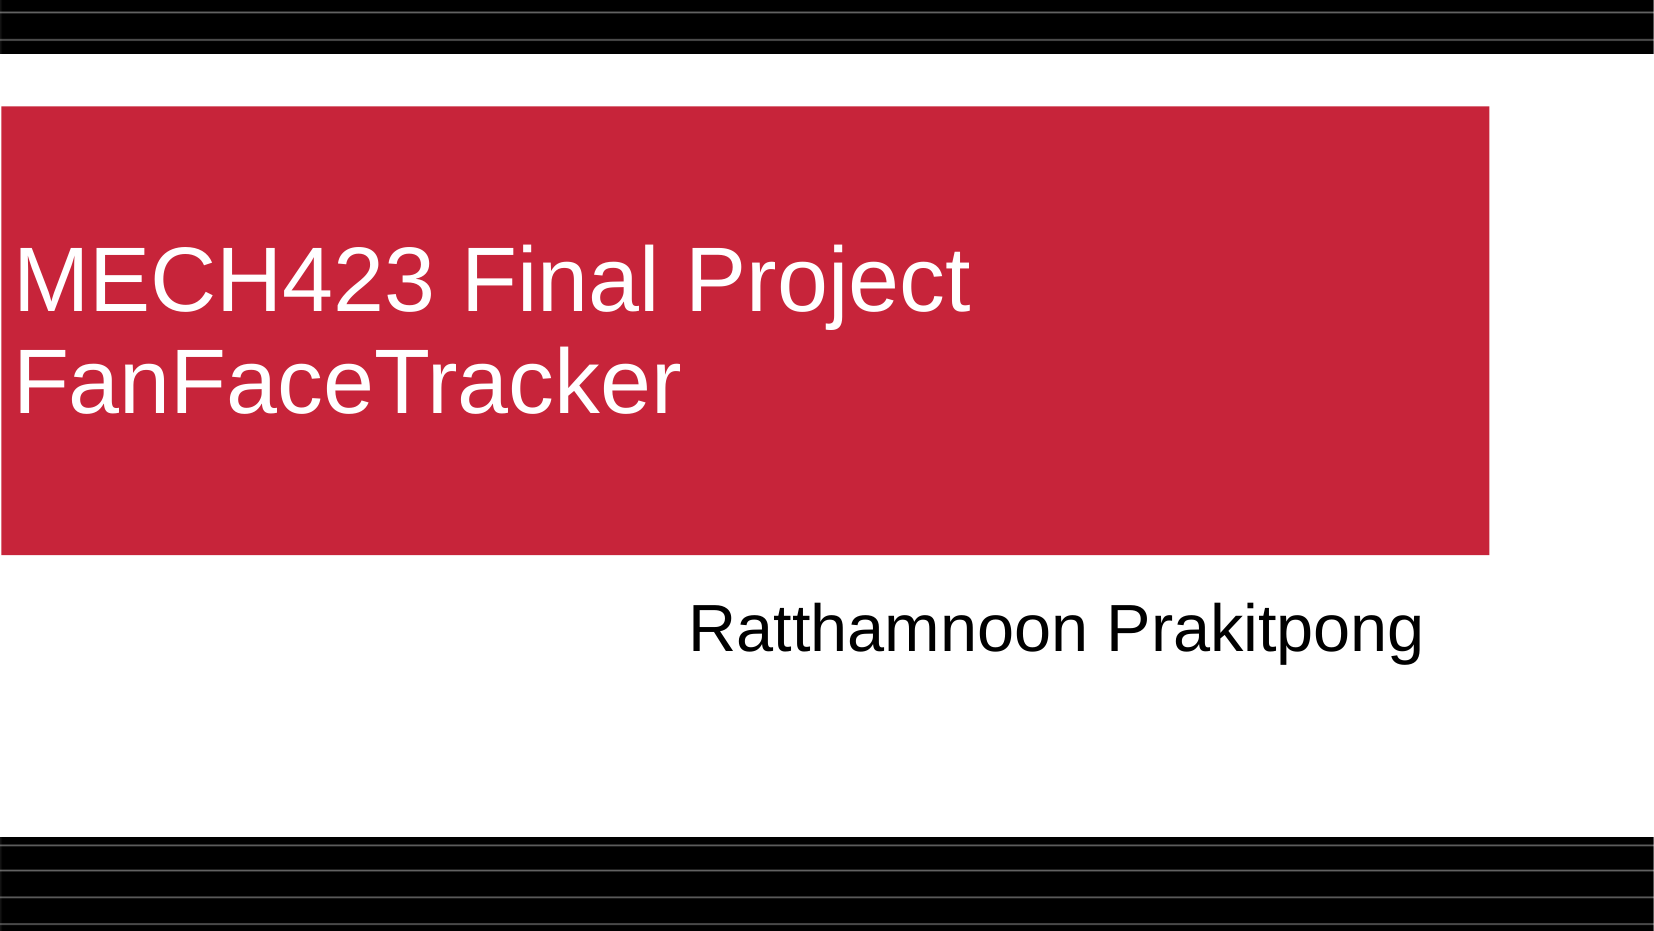

# MECH423 Final Project FanFaceTracker
Ratthamnoon Prakitpong